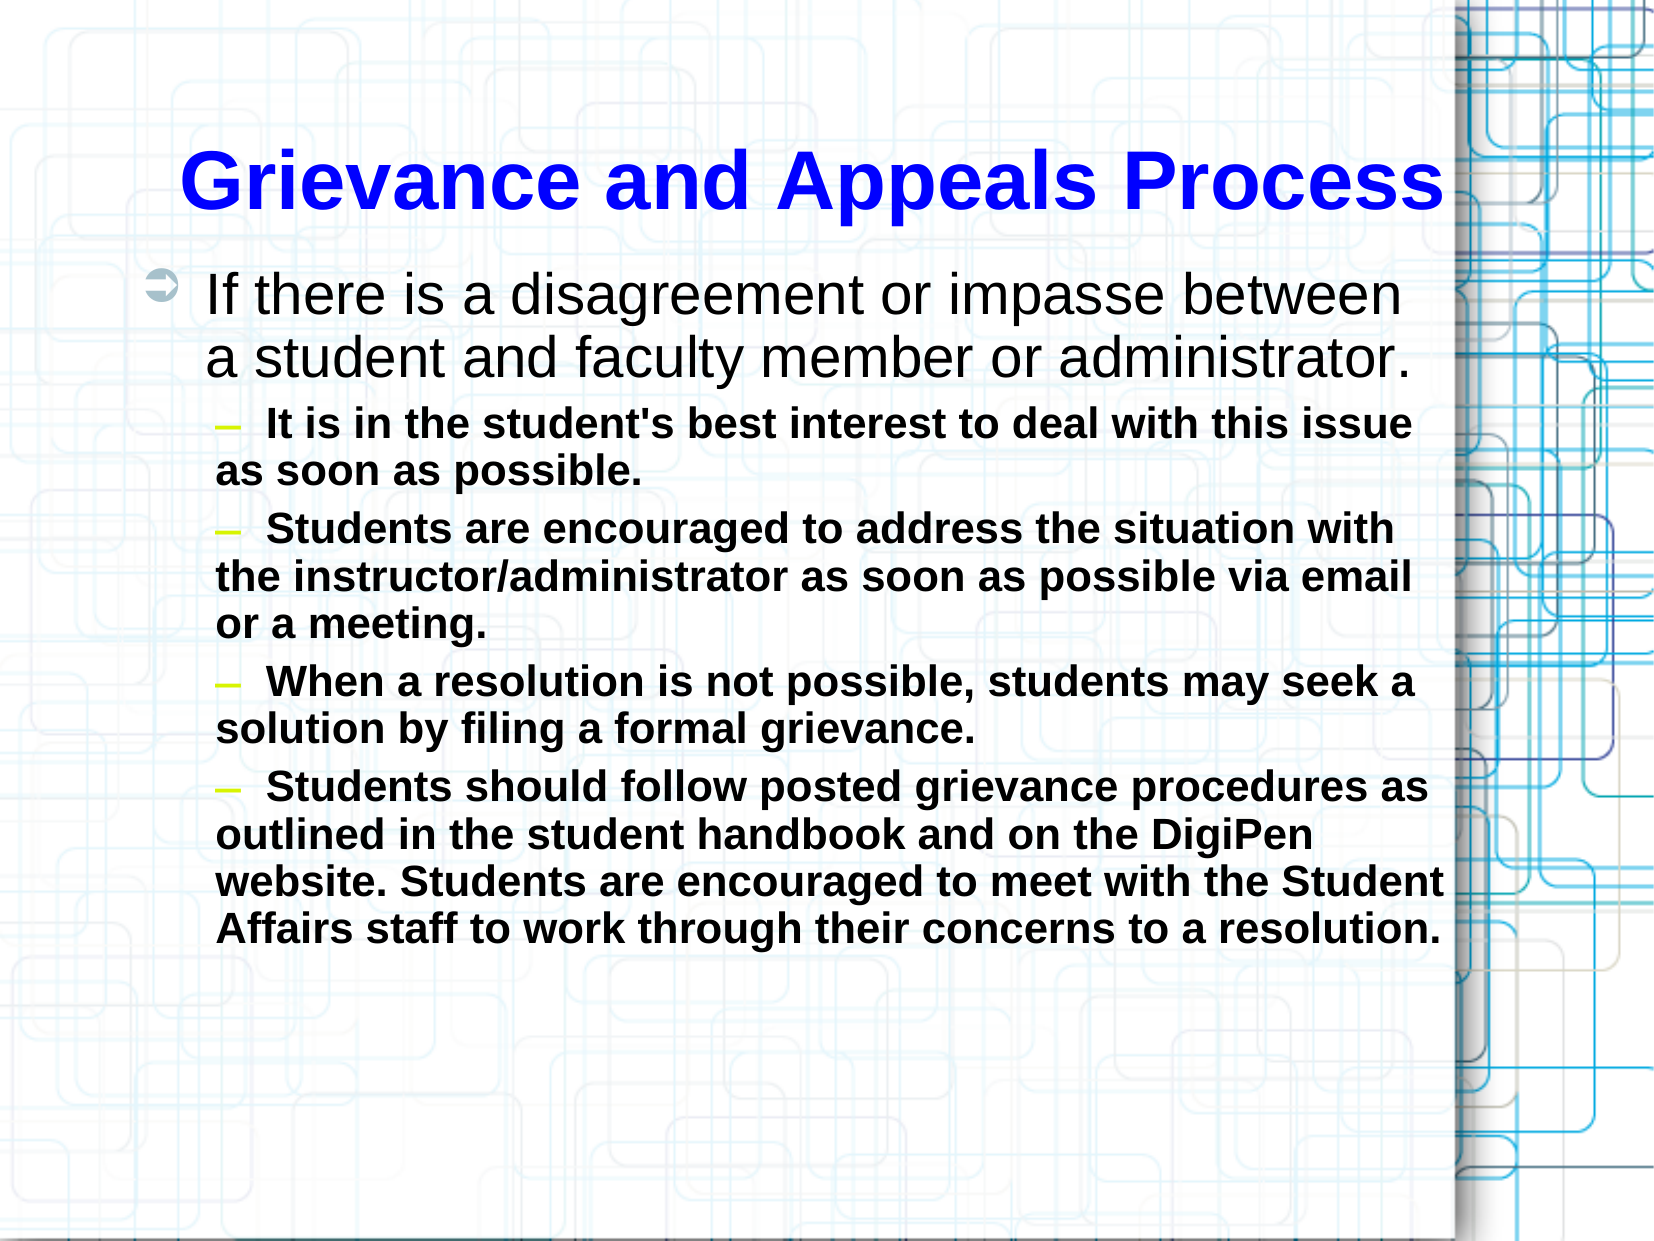

# Grievance and Appeals Process
If there is a disagreement or impasse between a student and faculty member or administrator.
 It is in the student's best interest to deal with this issue as soon as possible.
 Students are encouraged to address the situation with the instructor/administrator as soon as possible via email or a meeting.
 When a resolution is not possible, students may seek a solution by filing a formal grievance.
 Students should follow posted grievance procedures as outlined in the student handbook and on the DigiPen website. Students are encouraged to meet with the Student Affairs staff to work through their concerns to a resolution.